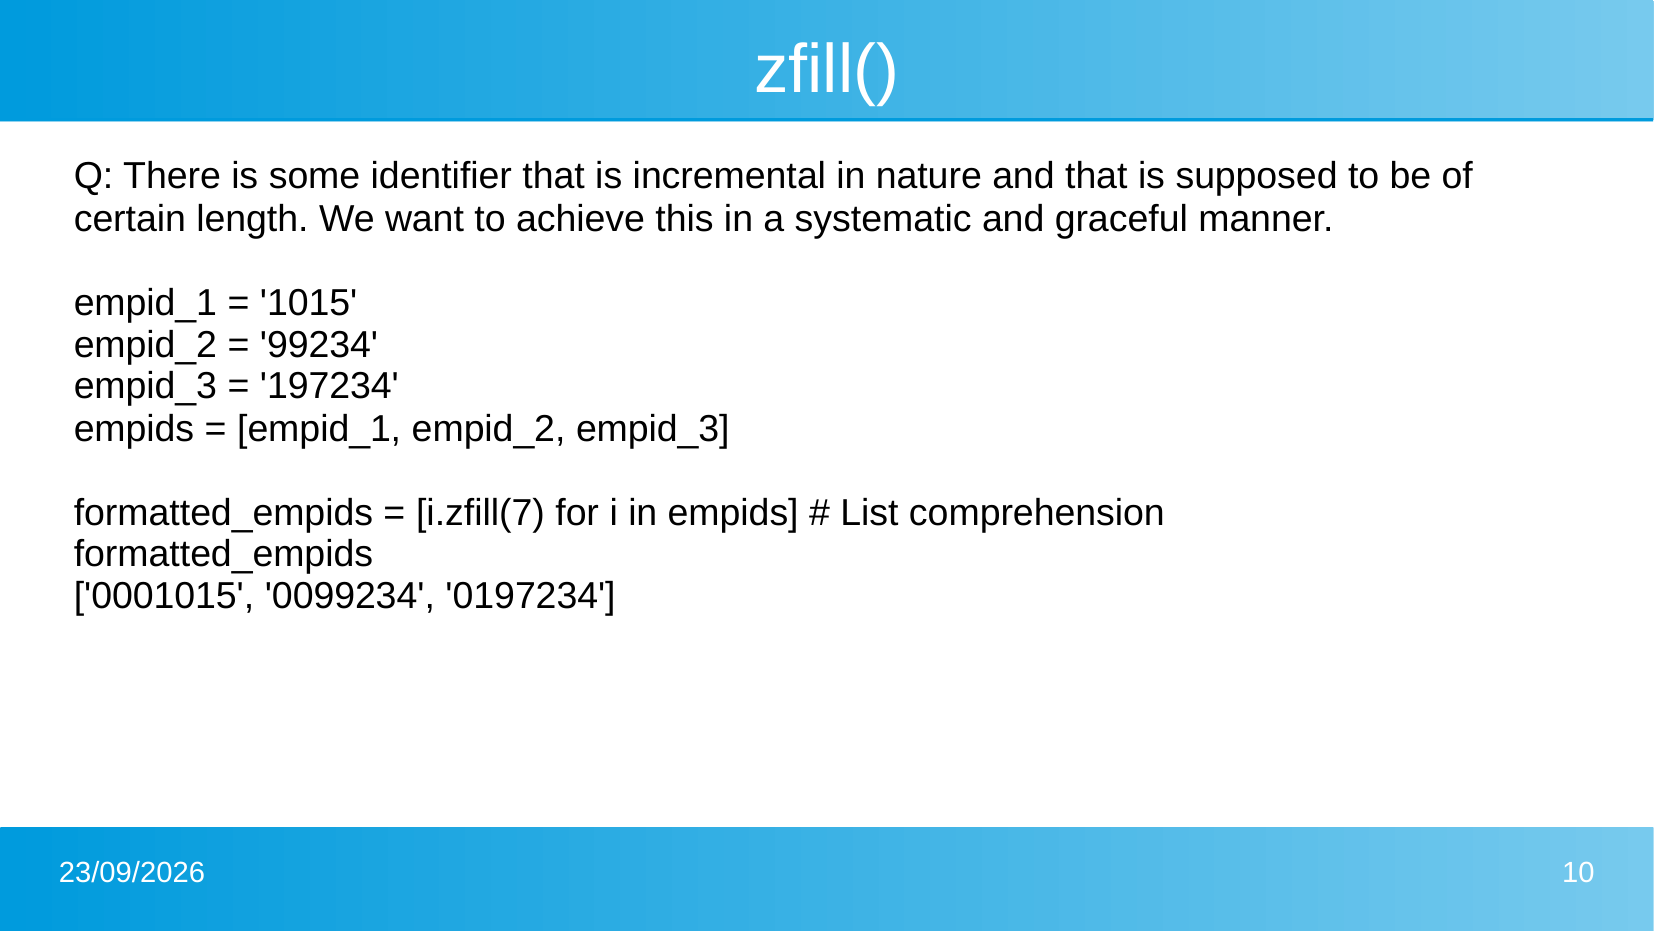

# zfill()
Q: There is some identifier that is incremental in nature and that is supposed to be of certain length. We want to achieve this in a systematic and graceful manner.
empid_1 = '1015'
empid_2 = '99234'
empid_3 = '197234'
empids = [empid_1, empid_2, empid_3]
formatted_empids = [i.zfill(7) for i in empids] # List comprehension
formatted_empids
['0001015', '0099234', '0197234']
10